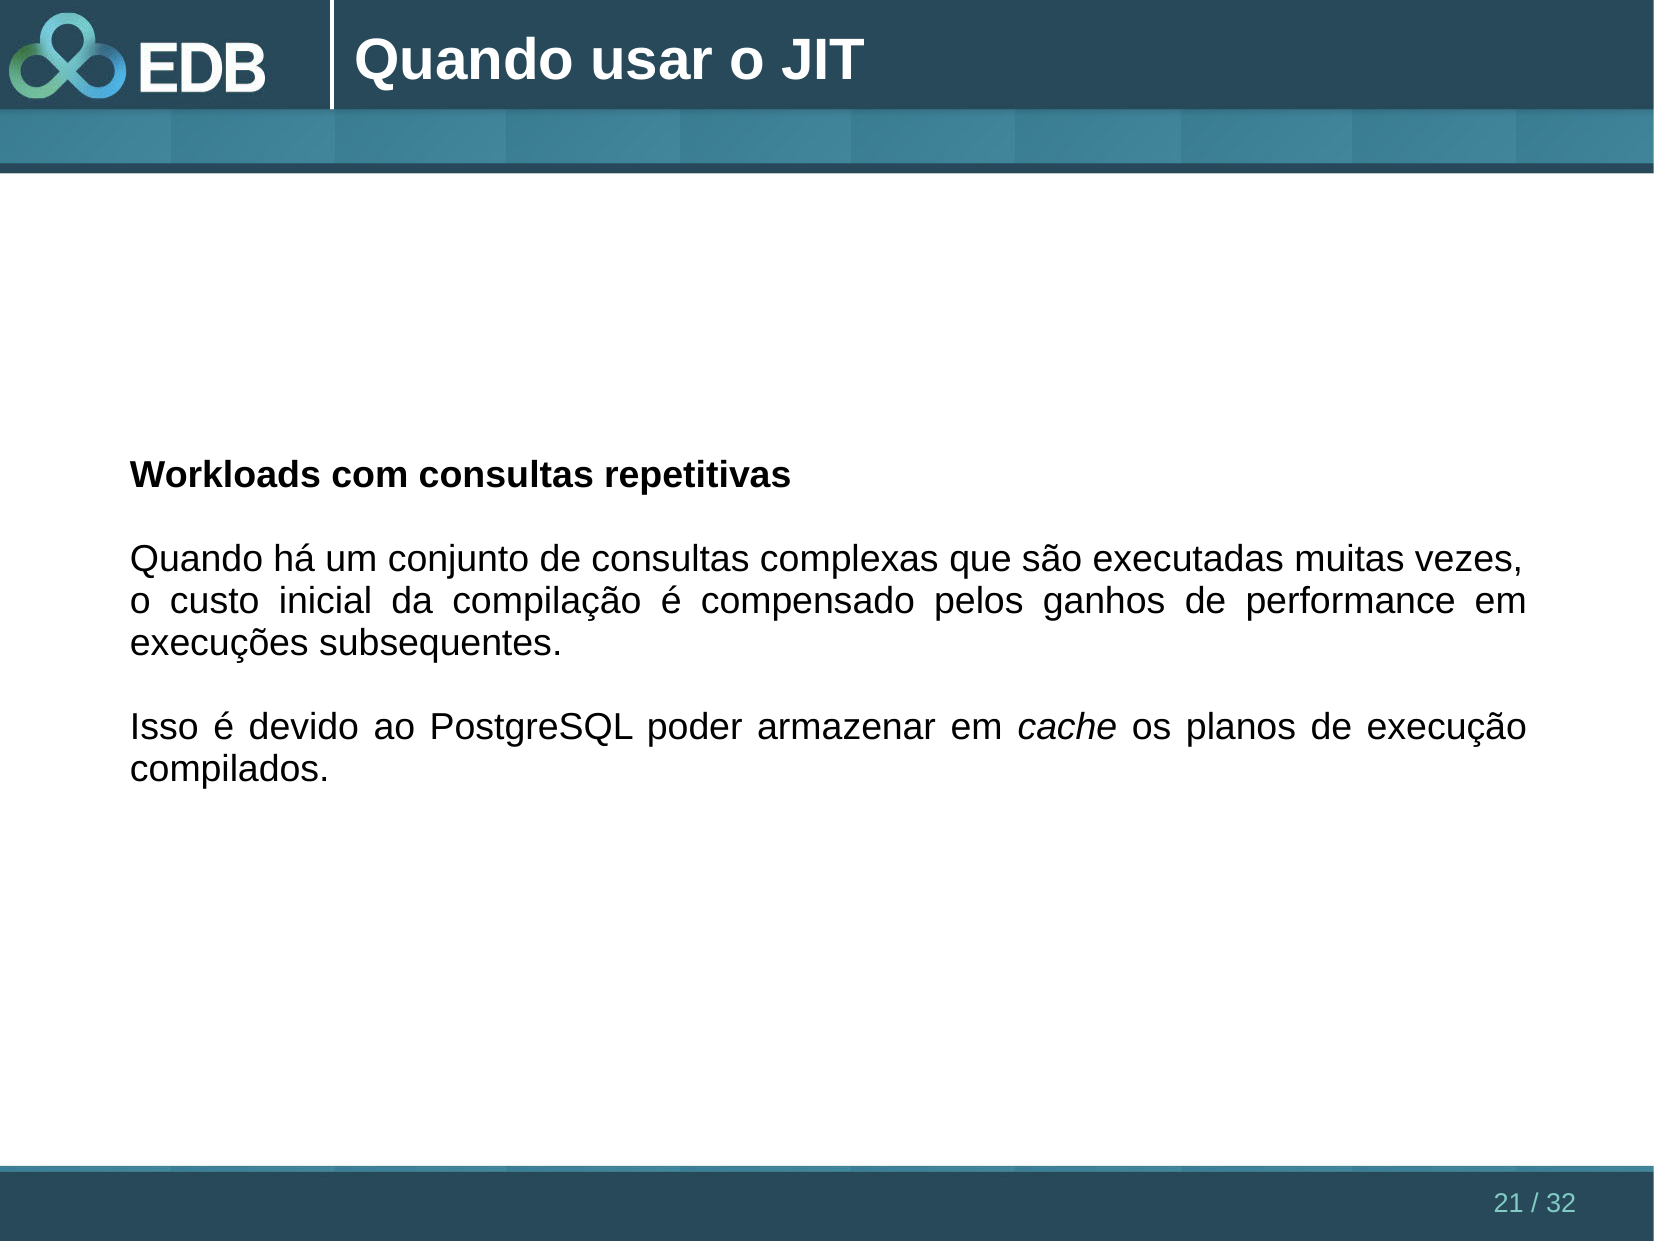

# Quando usar o JIT
Workloads com consultas repetitivas
Quando há um conjunto de consultas complexas que são executadas muitas vezes,
o custo inicial da compilação é compensado pelos ganhos de performance em execuções subsequentes.
Isso é devido ao PostgreSQL poder armazenar em cache os planos de execução compilados.